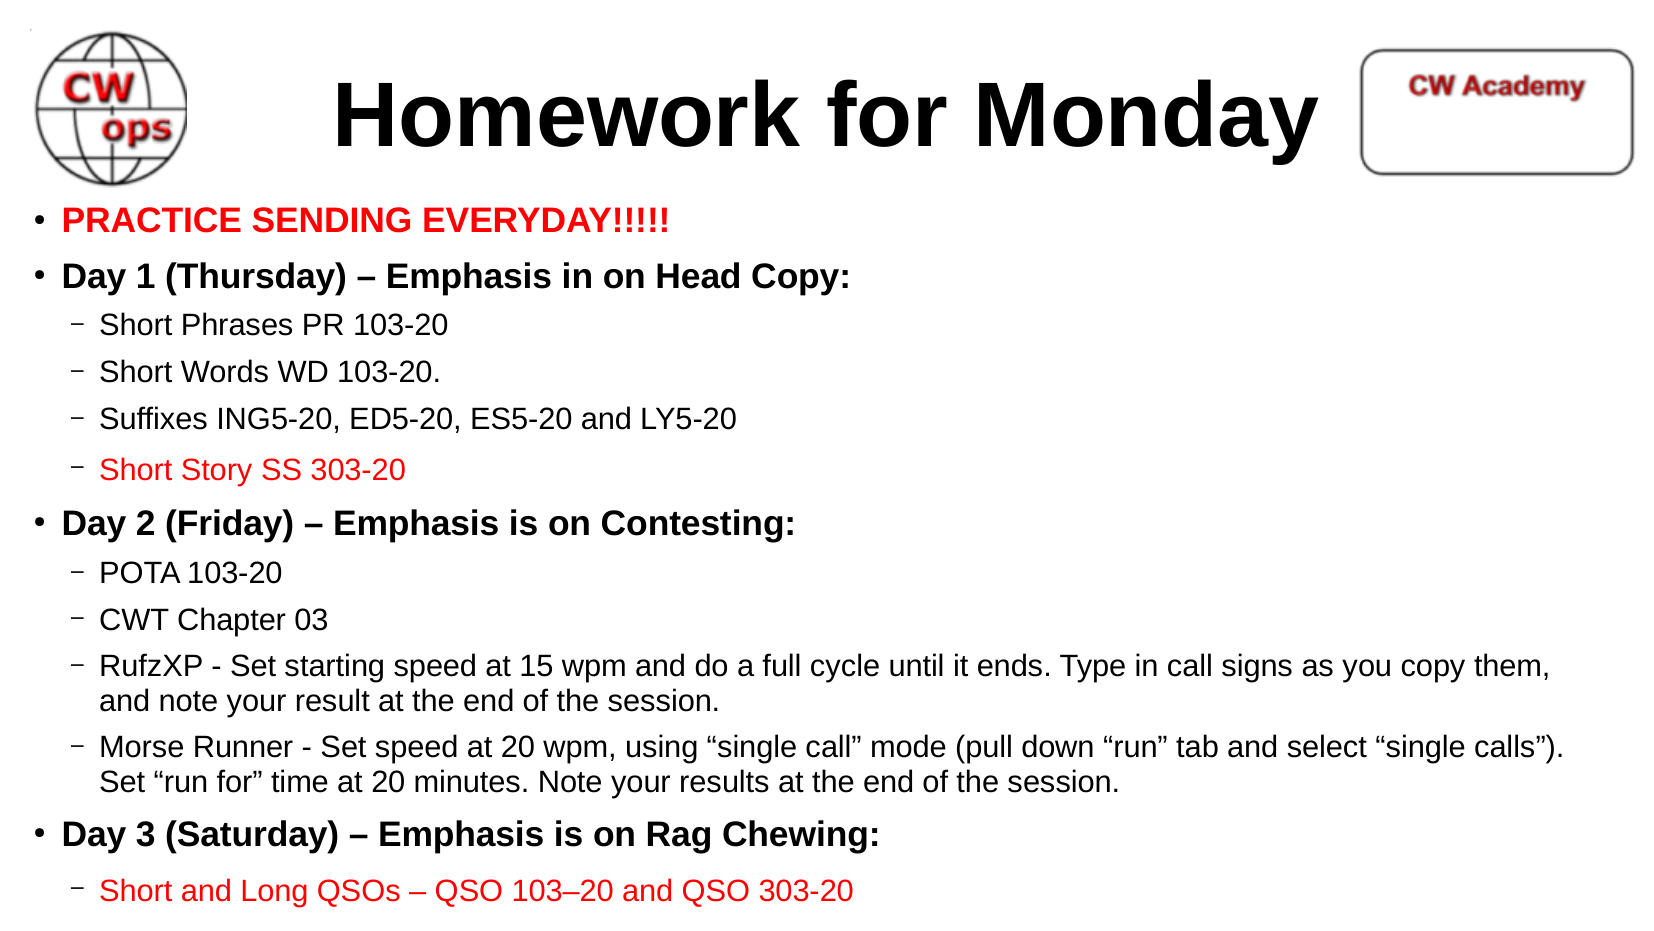

# Homework for Monday
PRACTICE SENDING EVERYDAY!!!!!
Day 1 (Thursday) – Emphasis in on Head Copy:
Short Phrases PR 103-20
Short Words WD 103-20.
Suffixes ING5-20, ED5-20, ES5-20 and LY5-20
Short Story SS 303-20
Day 2 (Friday) – Emphasis is on Contesting:
POTA 103-20
CWT Chapter 03
RufzXP - Set starting speed at 15 wpm and do a full cycle until it ends. Type in call signs as you copy them, and note your result at the end of the session.
Morse Runner - Set speed at 20 wpm, using “single call” mode (pull down “run” tab and select “single calls”). Set “run for” time at 20 minutes. Note your results at the end of the session.
Day 3 (Saturday) – Emphasis is on Rag Chewing:
Short and Long QSOs – QSO 103–20 and QSO 303-20